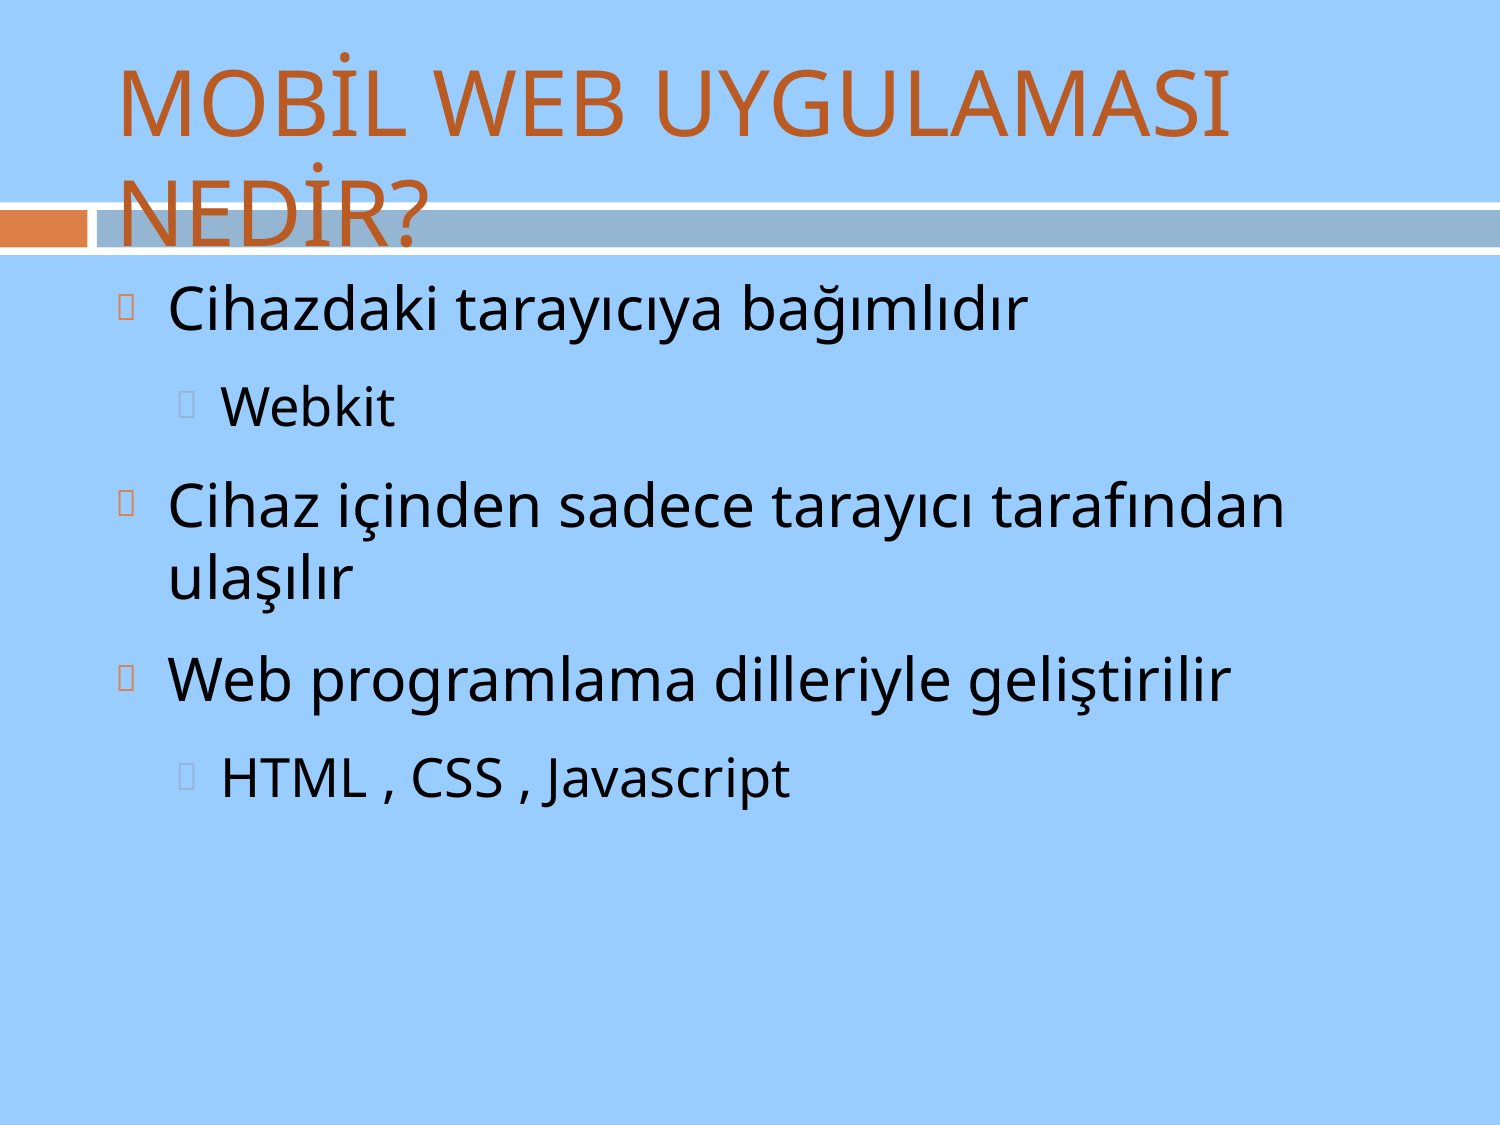

# MOBİL WEB UYGULAMASI NEDİR?
Cihazdaki tarayıcıya bağımlıdır
Webkit
Cihaz içinden sadece tarayıcı tarafından ulaşılır
Web programlama dilleriyle geliştirilir
HTML , CSS , Javascript